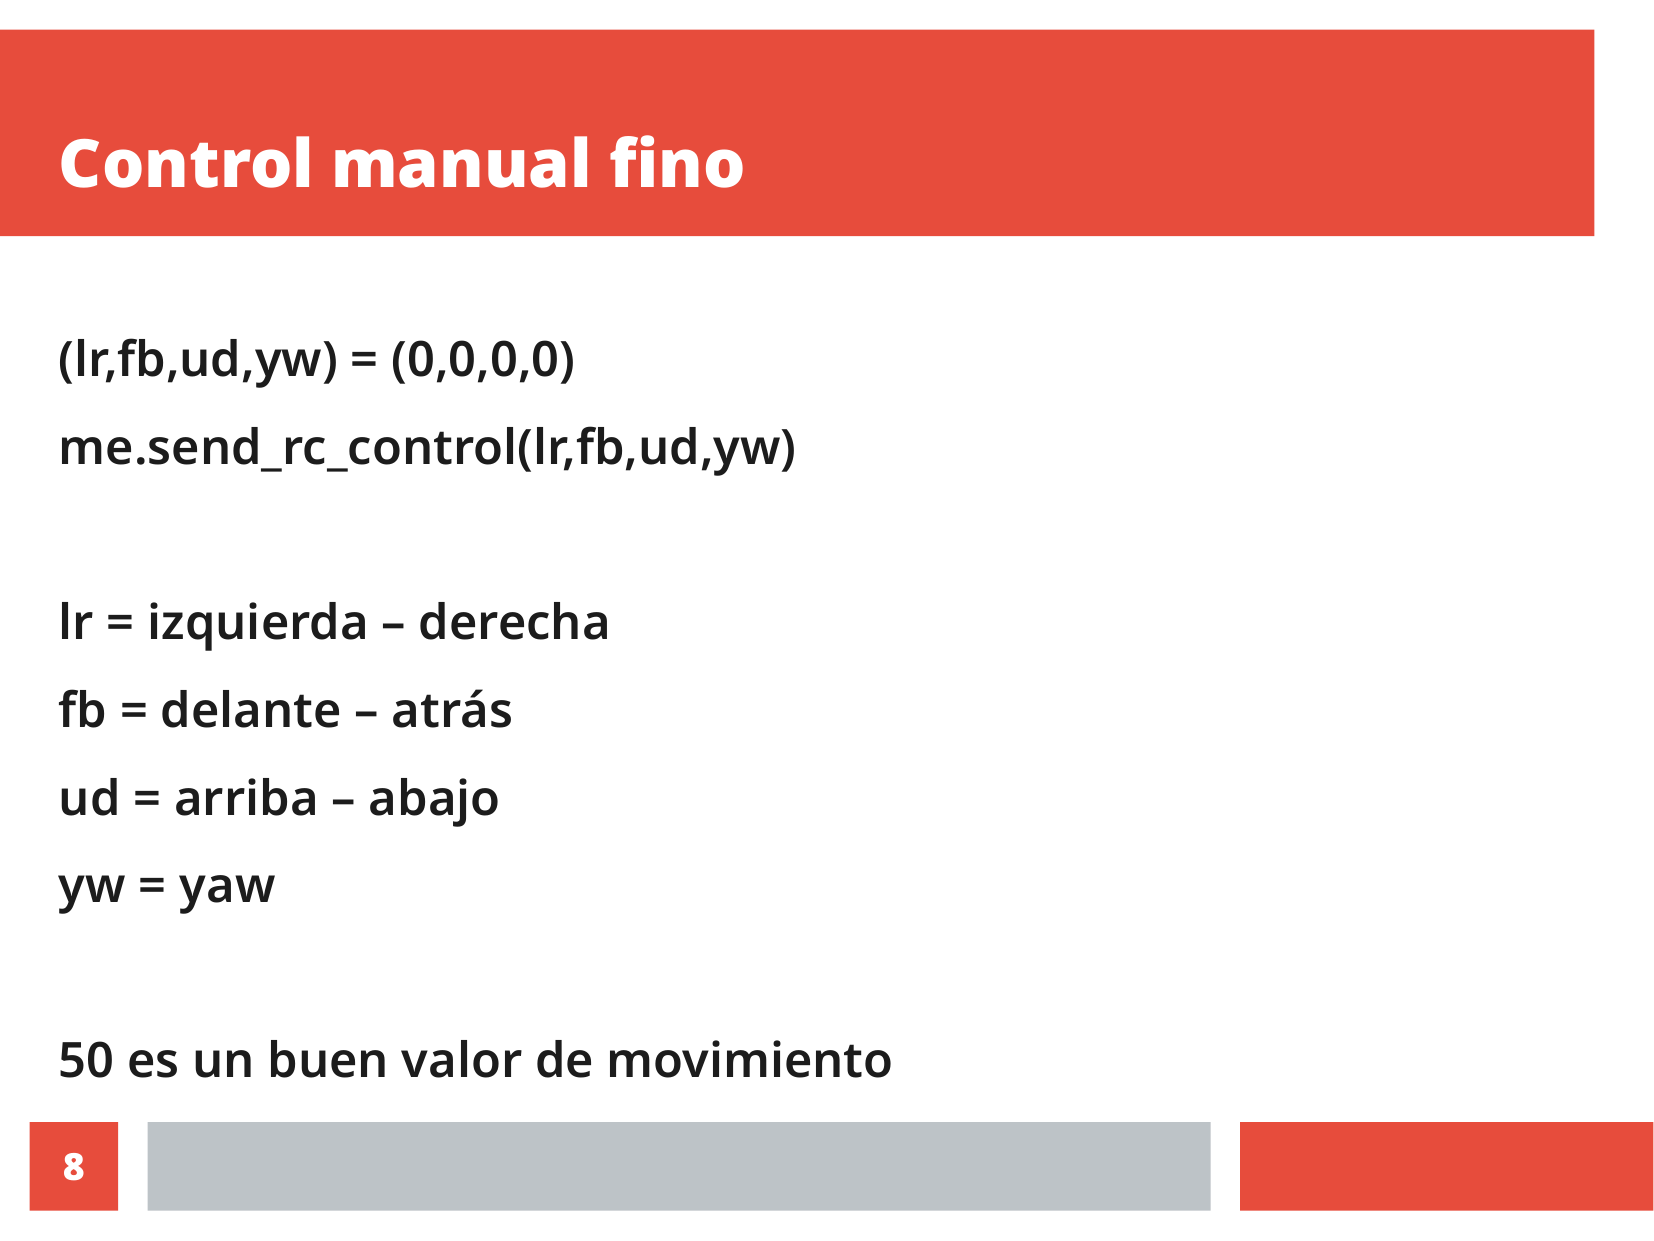

# Control manual fino
(lr,fb,ud,yw) = (0,0,0,0)
me.send_rc_control(lr,fb,ud,yw)
lr = izquierda – derecha
fb = delante – atrás
ud = arriba – abajo
yw = yaw
50 es un buen valor de movimiento
8